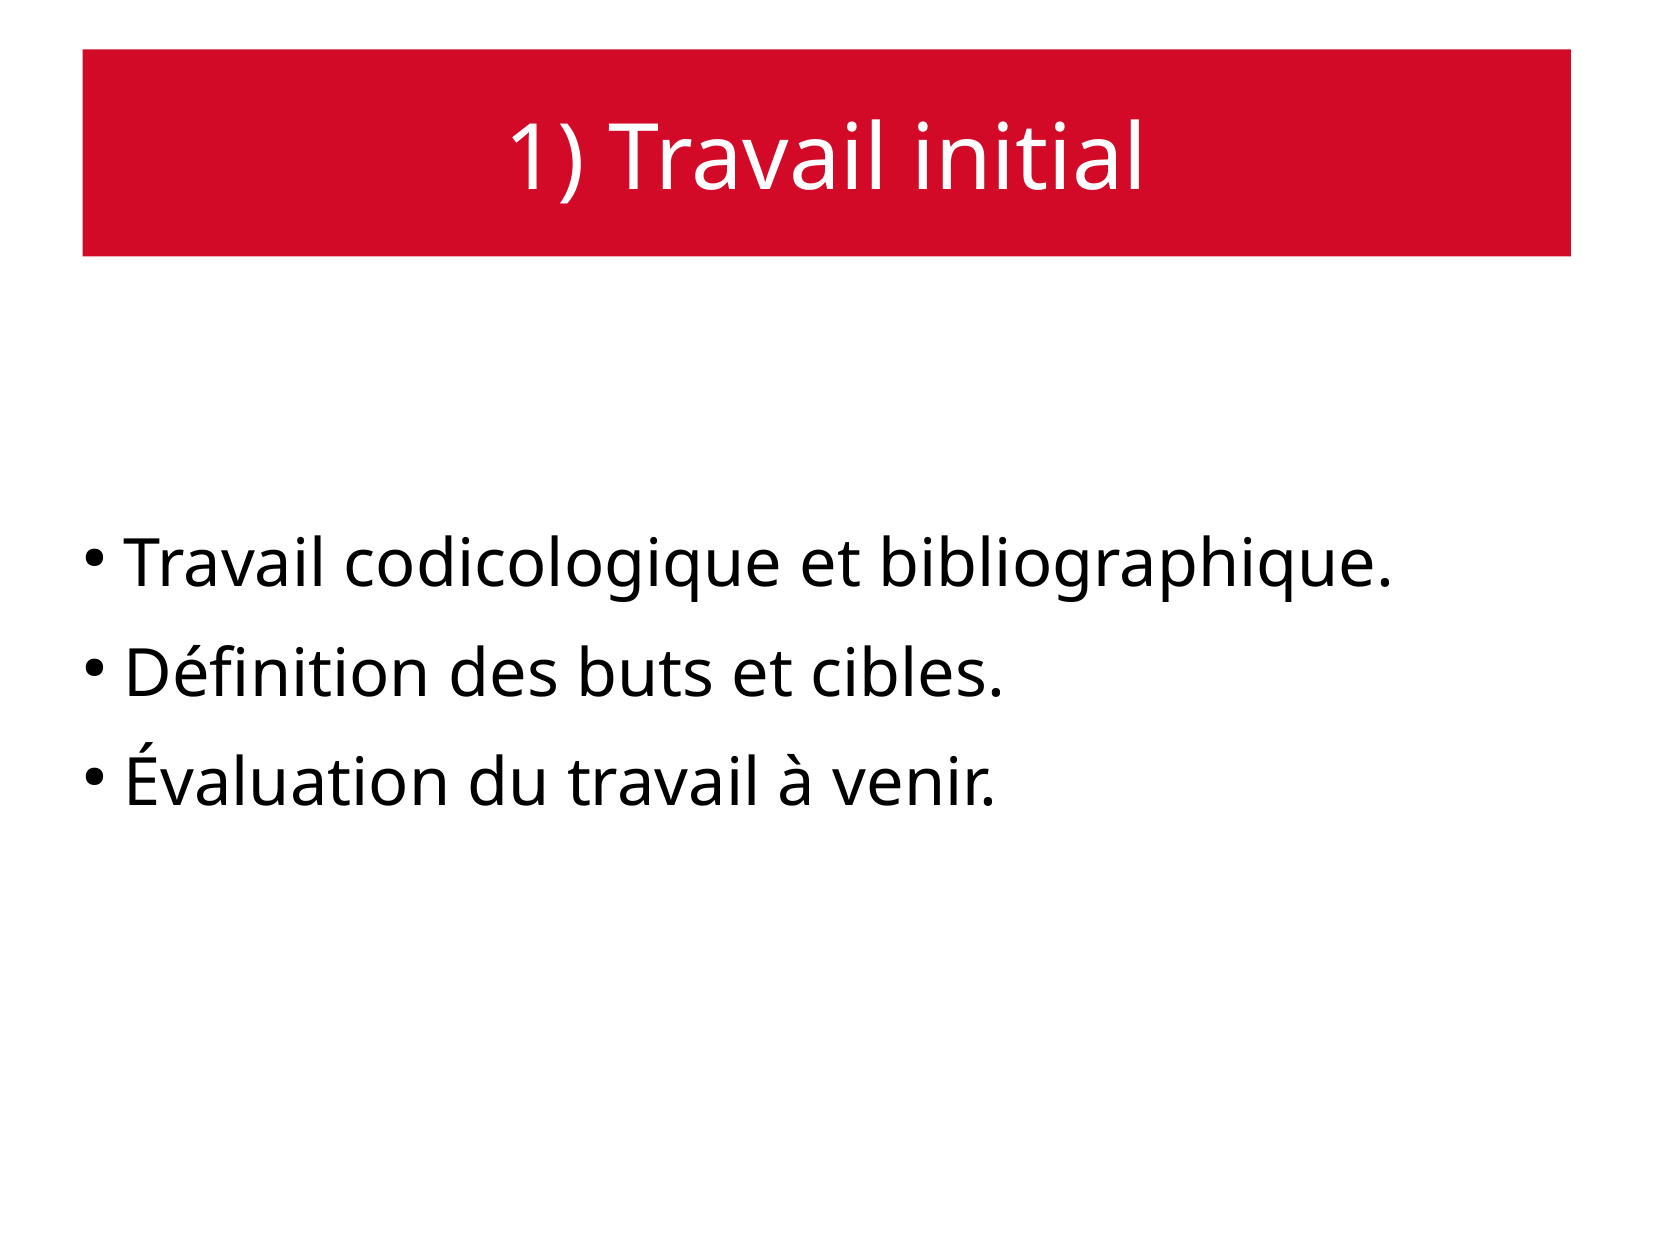

# 1) Travail initial
 Travail codicologique et bibliographique.
 Définition des buts et cibles.
 Évaluation du travail à venir.